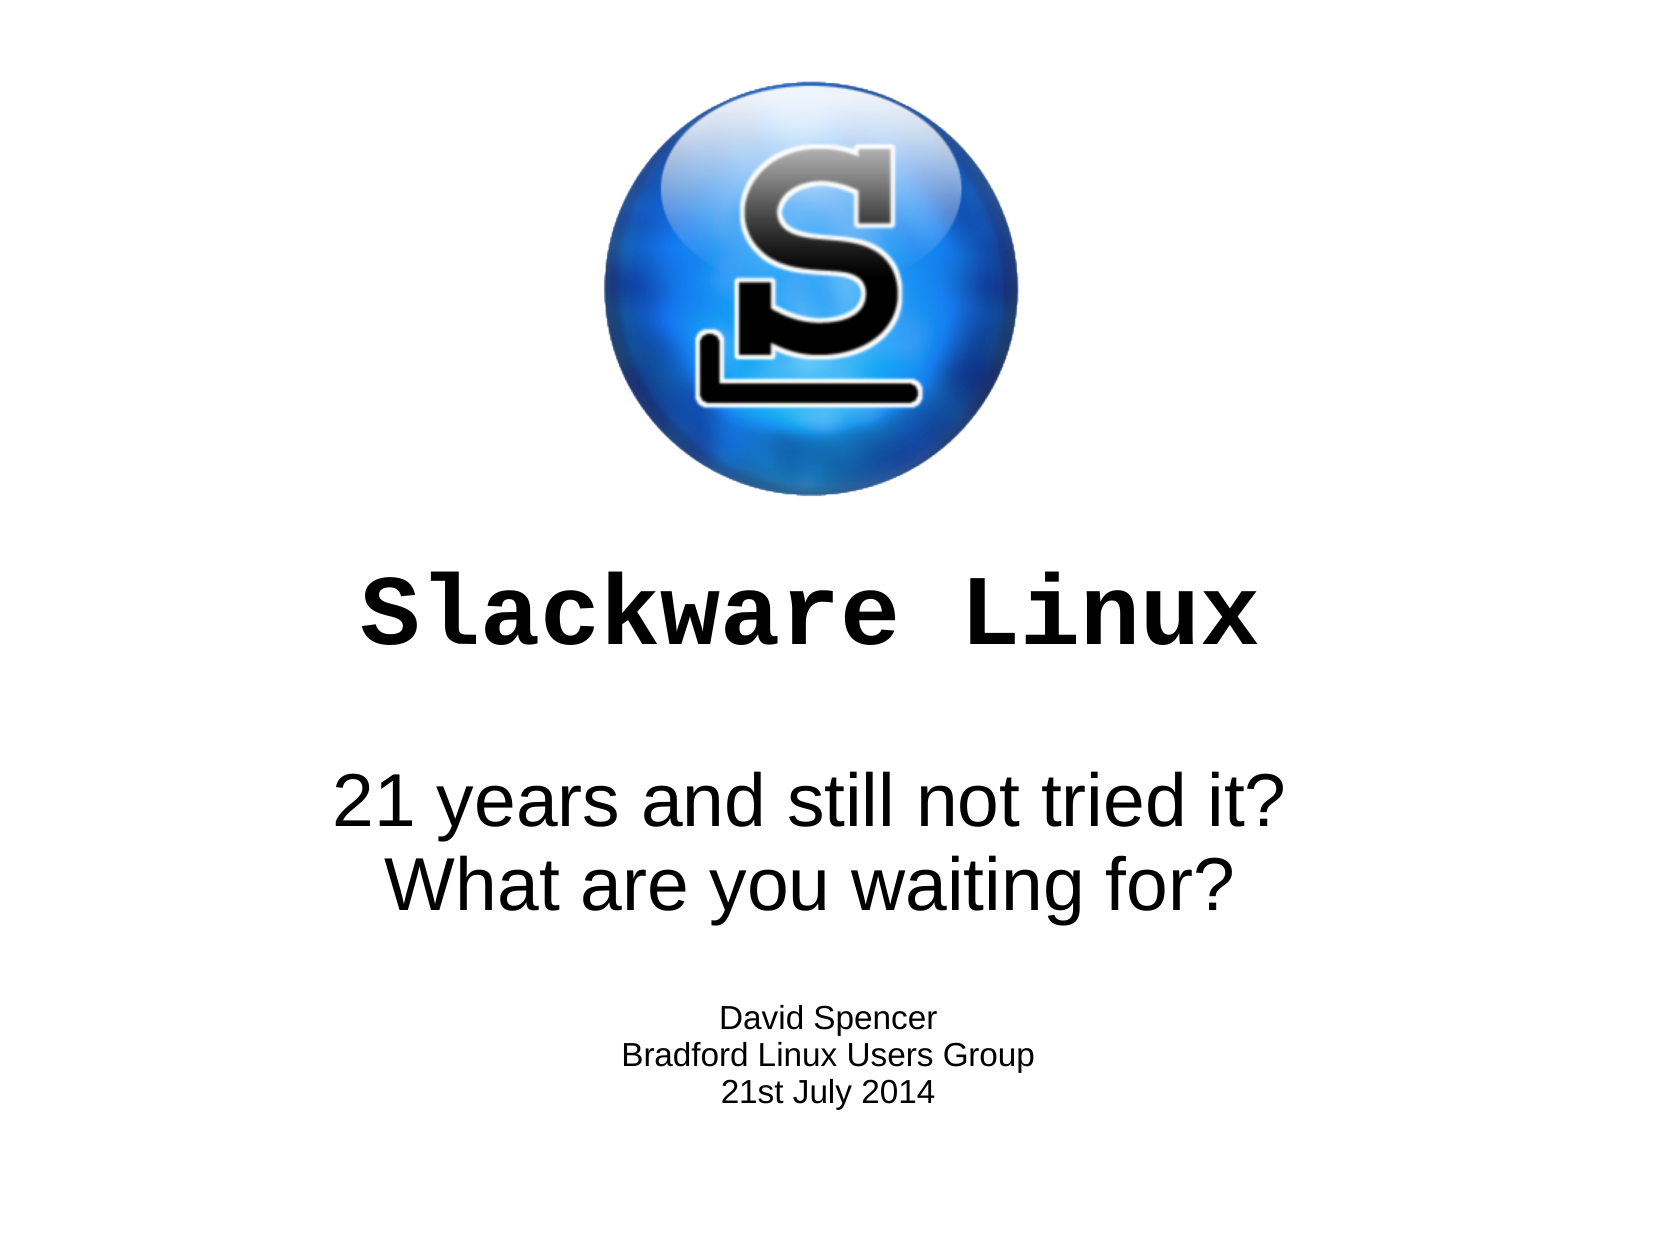

# Slackware Linux
21 years and still not tried it?
What are you waiting for?
David Spencer
Bradford Linux Users Group
21st July 2014